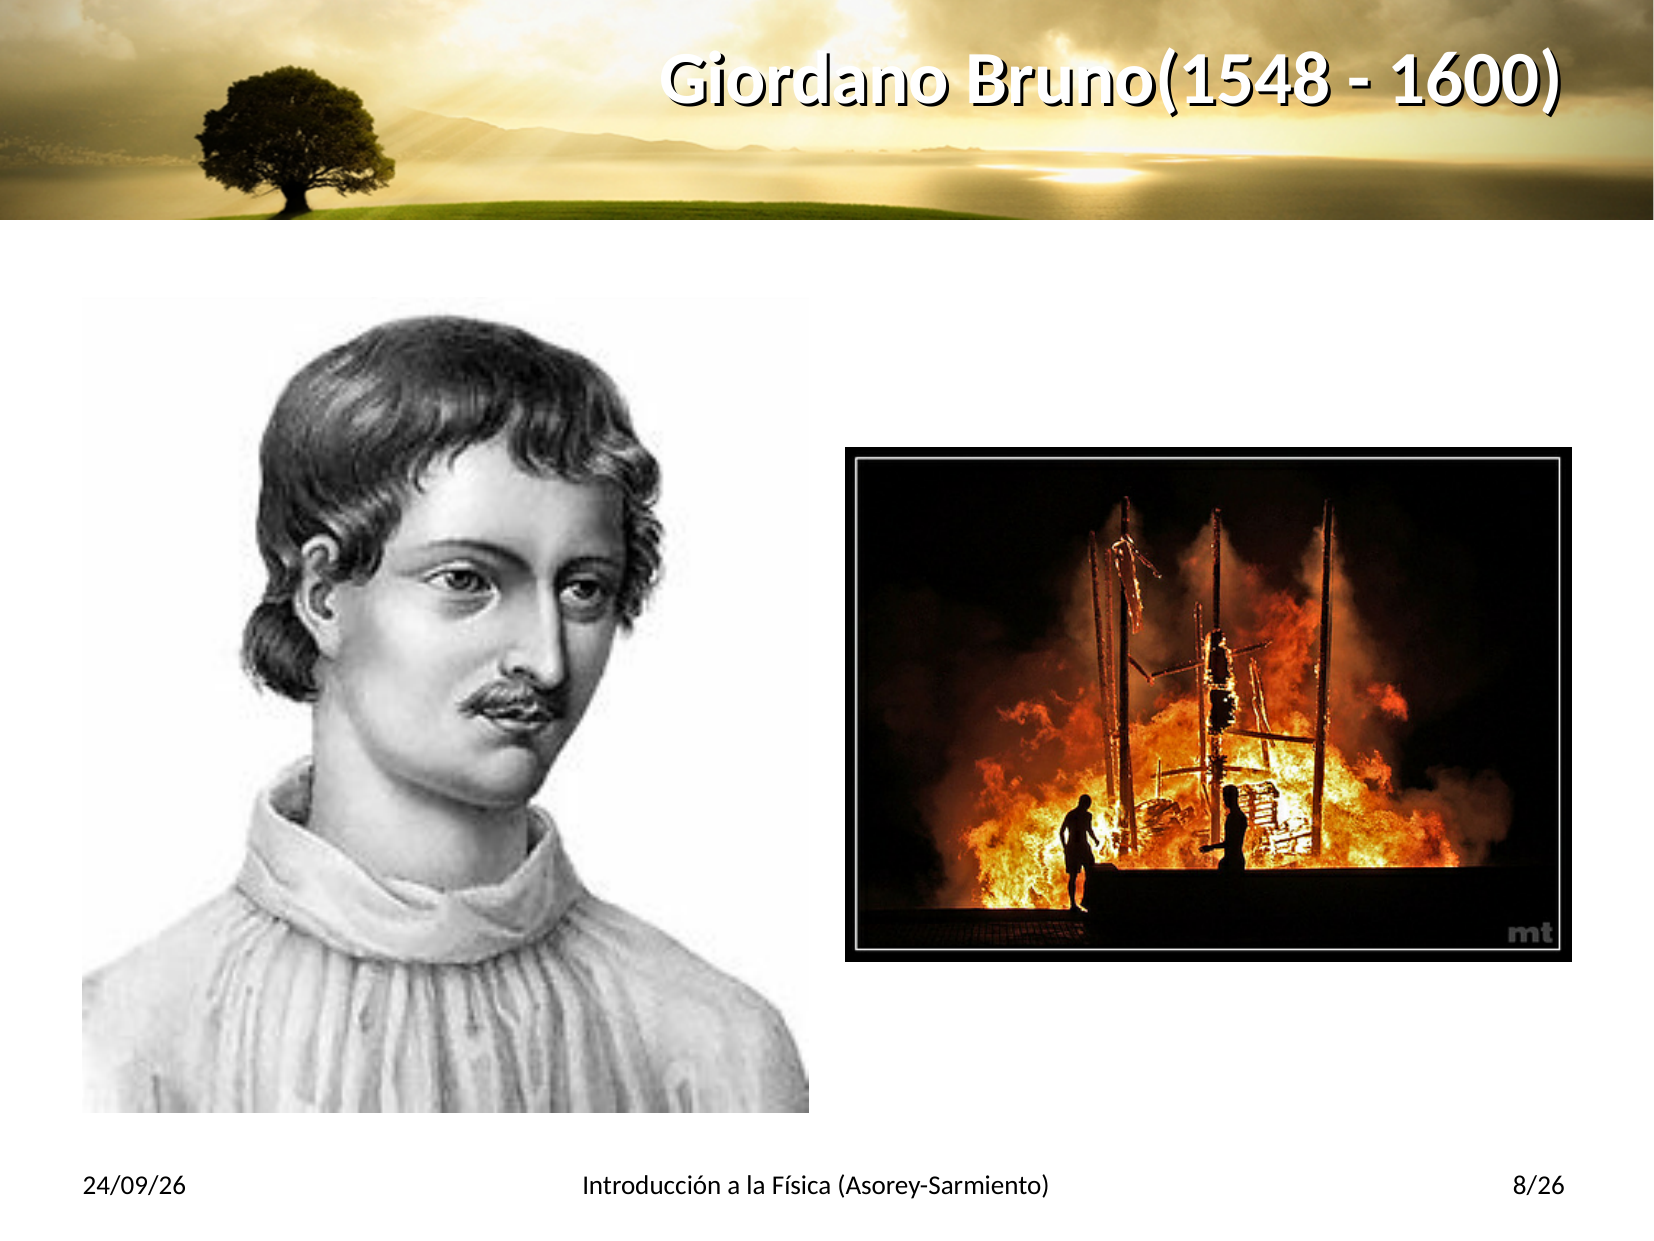

# Giordano Bruno(1548 - 1600)
Introducción a la Física (Asorey-Sarmiento)
8